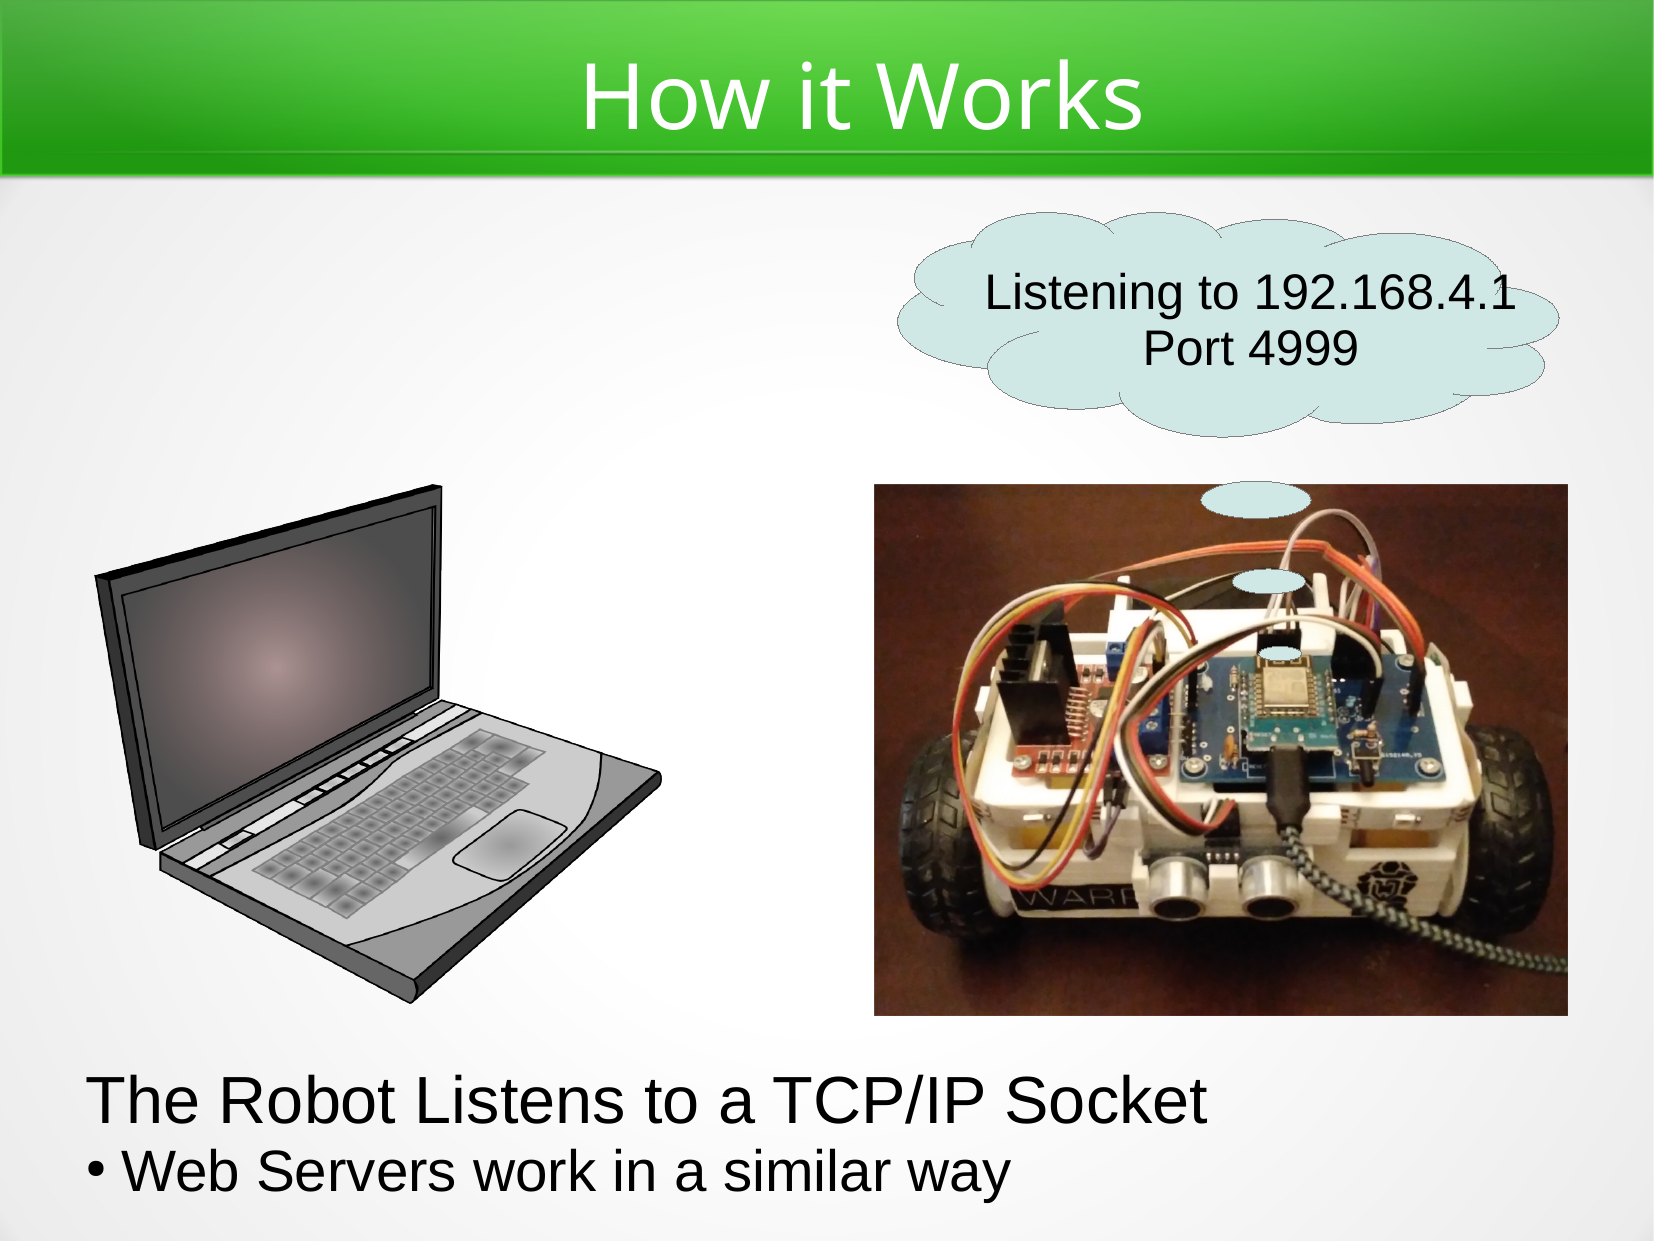

# How it Works
Listening to 192.168.4.1
Port 4999
The Robot Listens to a TCP/IP Socket
Web Servers work in a similar way